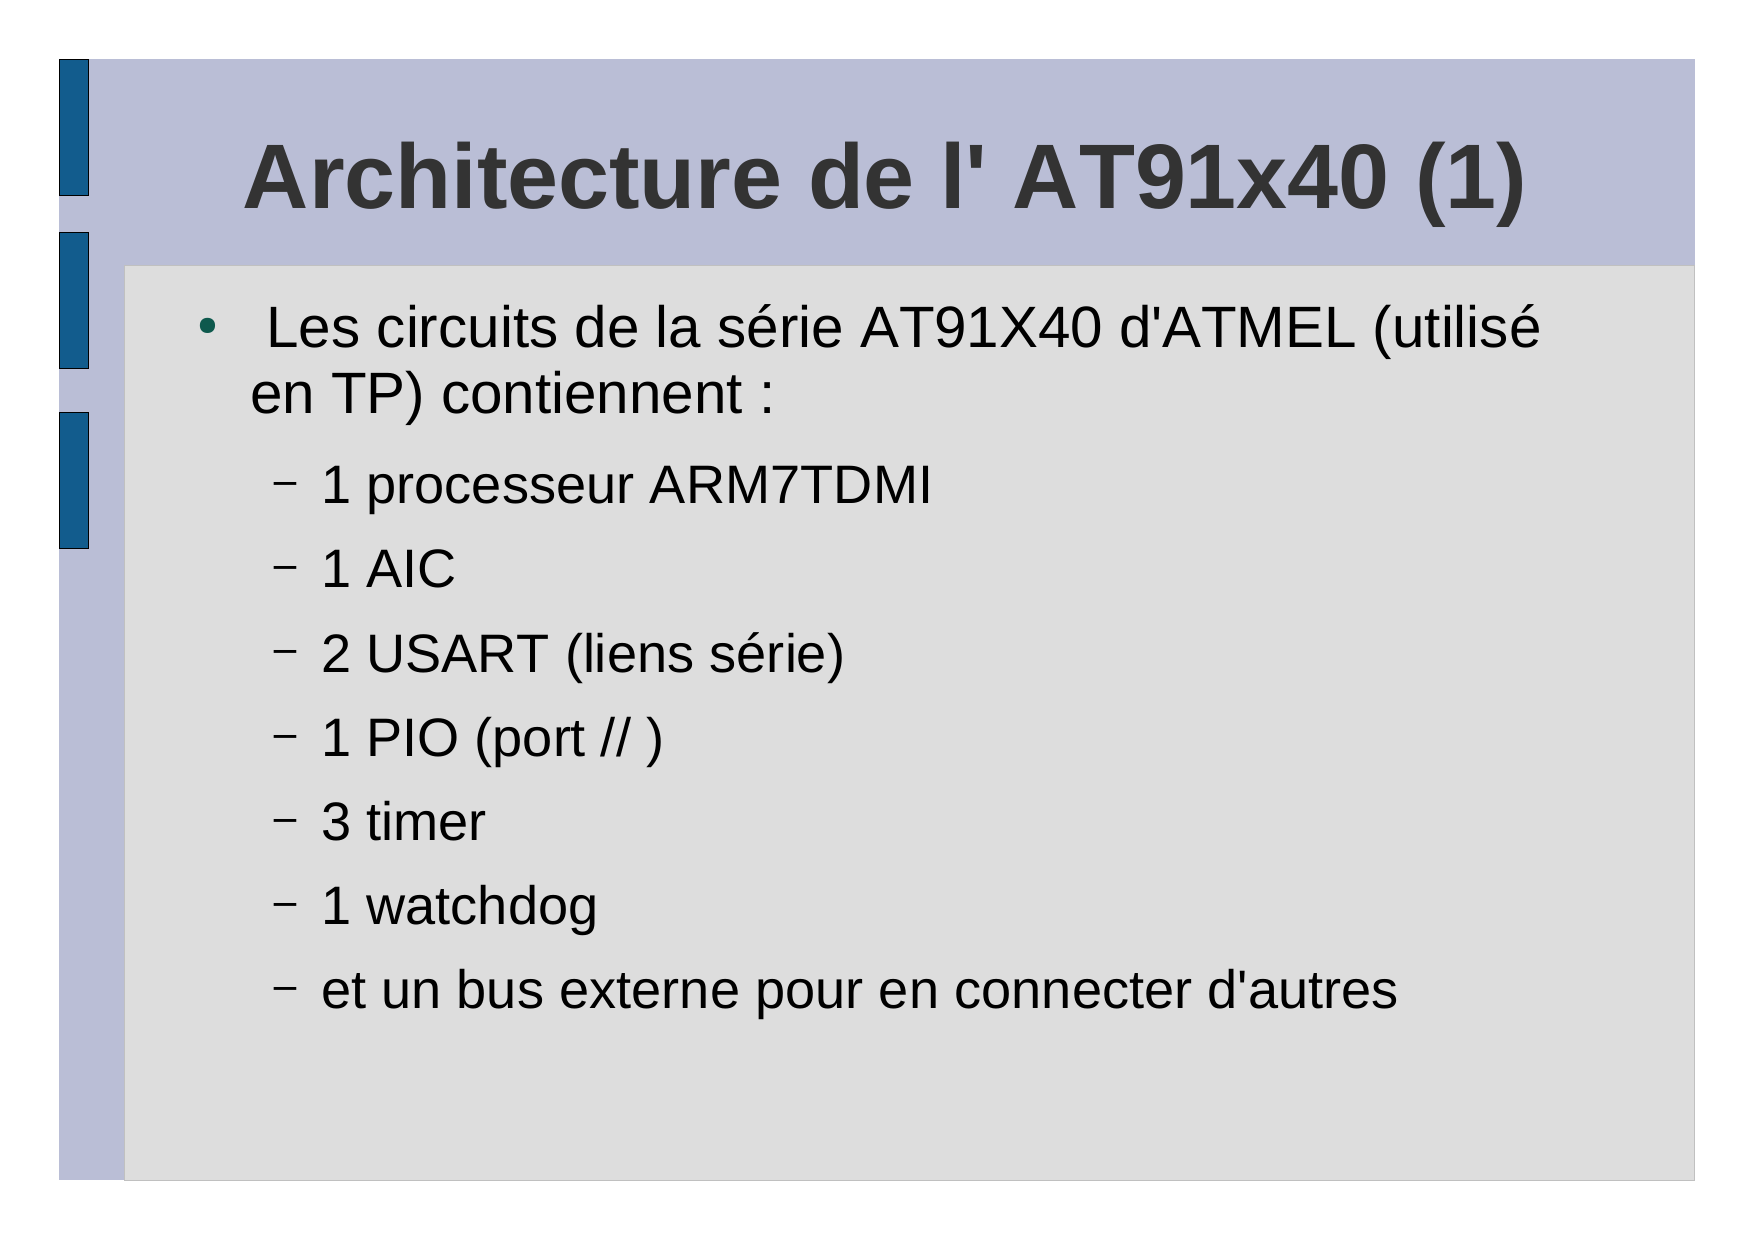

# Architecture de l' AT91x40 (1)
 Les circuits de la série AT91X40 d'ATMEL (utilisé en TP) contiennent :
1 processeur ARM7TDMI
1 AIC
2 USART (liens série)
1 PIO (port // )
3 timer
1 watchdog
et un bus externe pour en connecter d'autres